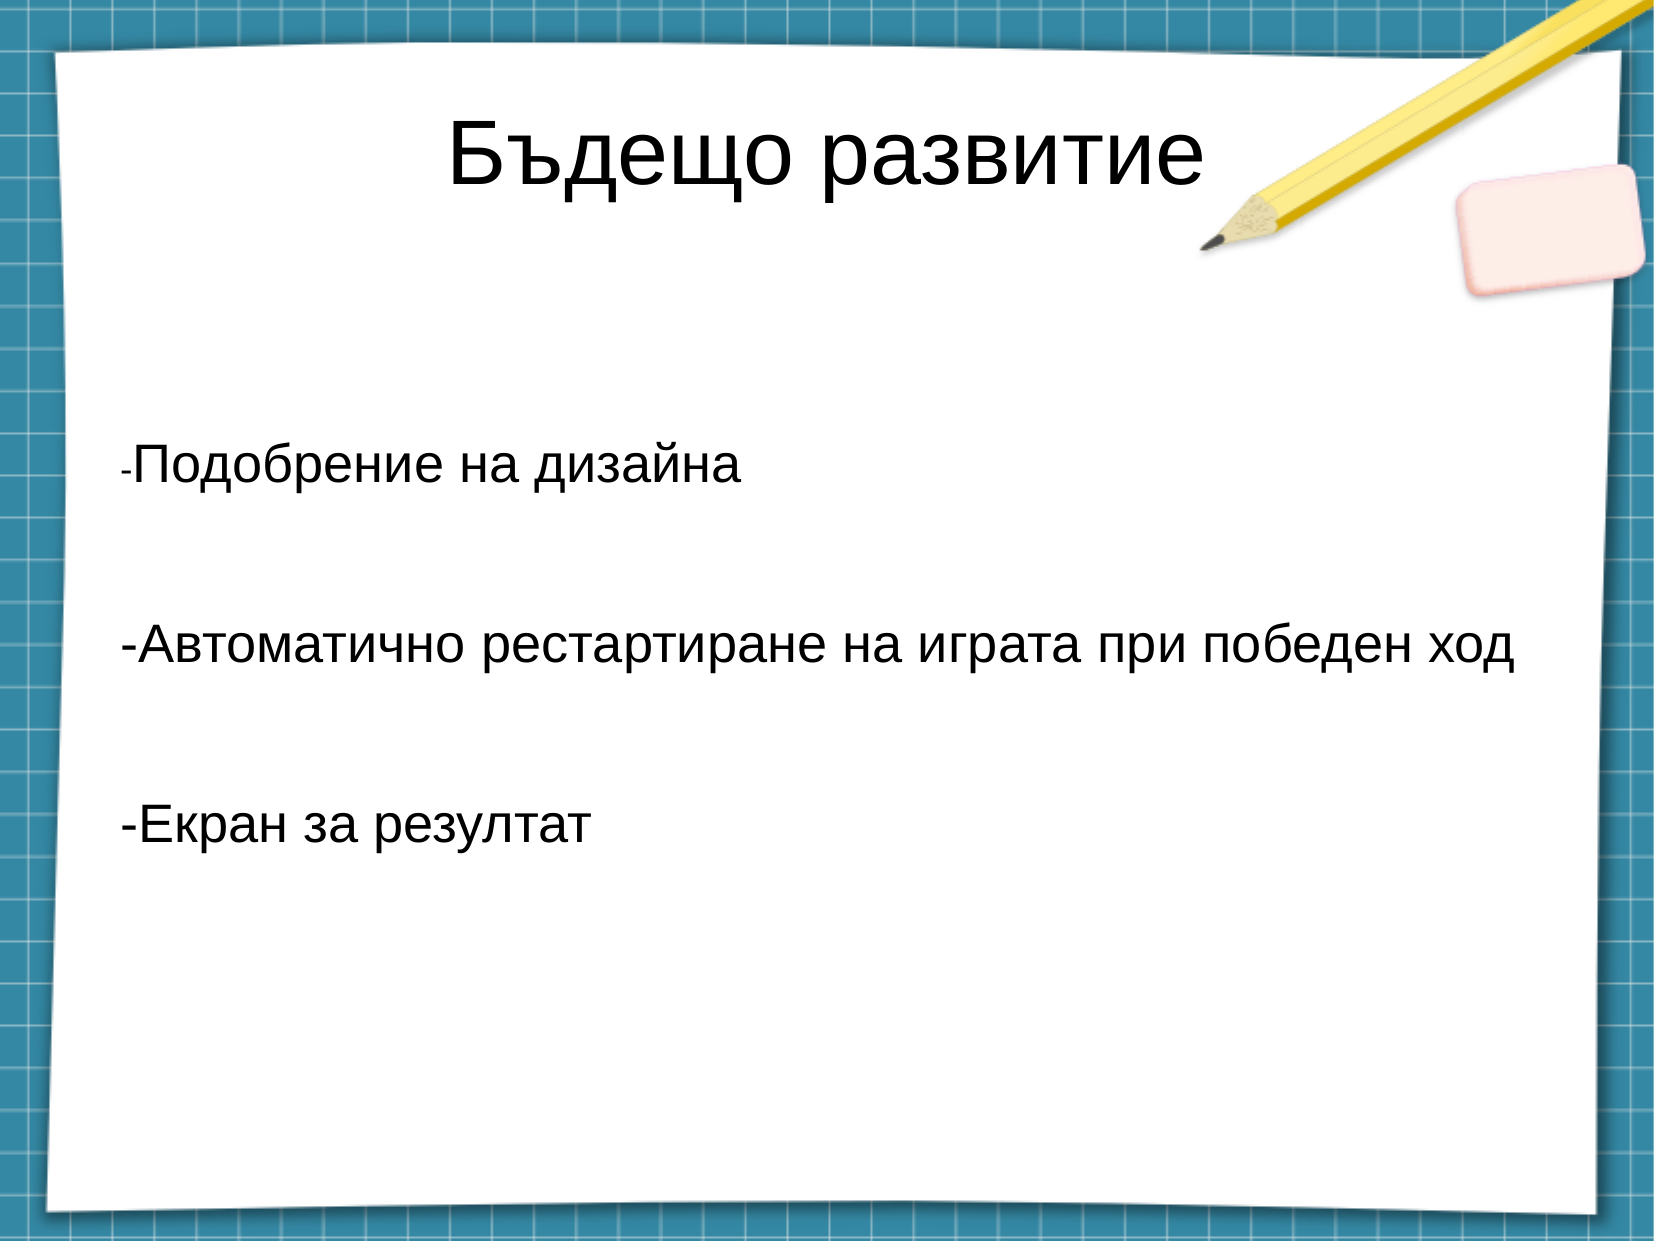

# Бъдещо развитие
-Подобрение на дизайна
-Автоматично рестартиране на играта при победен ход
-Екран за резултат